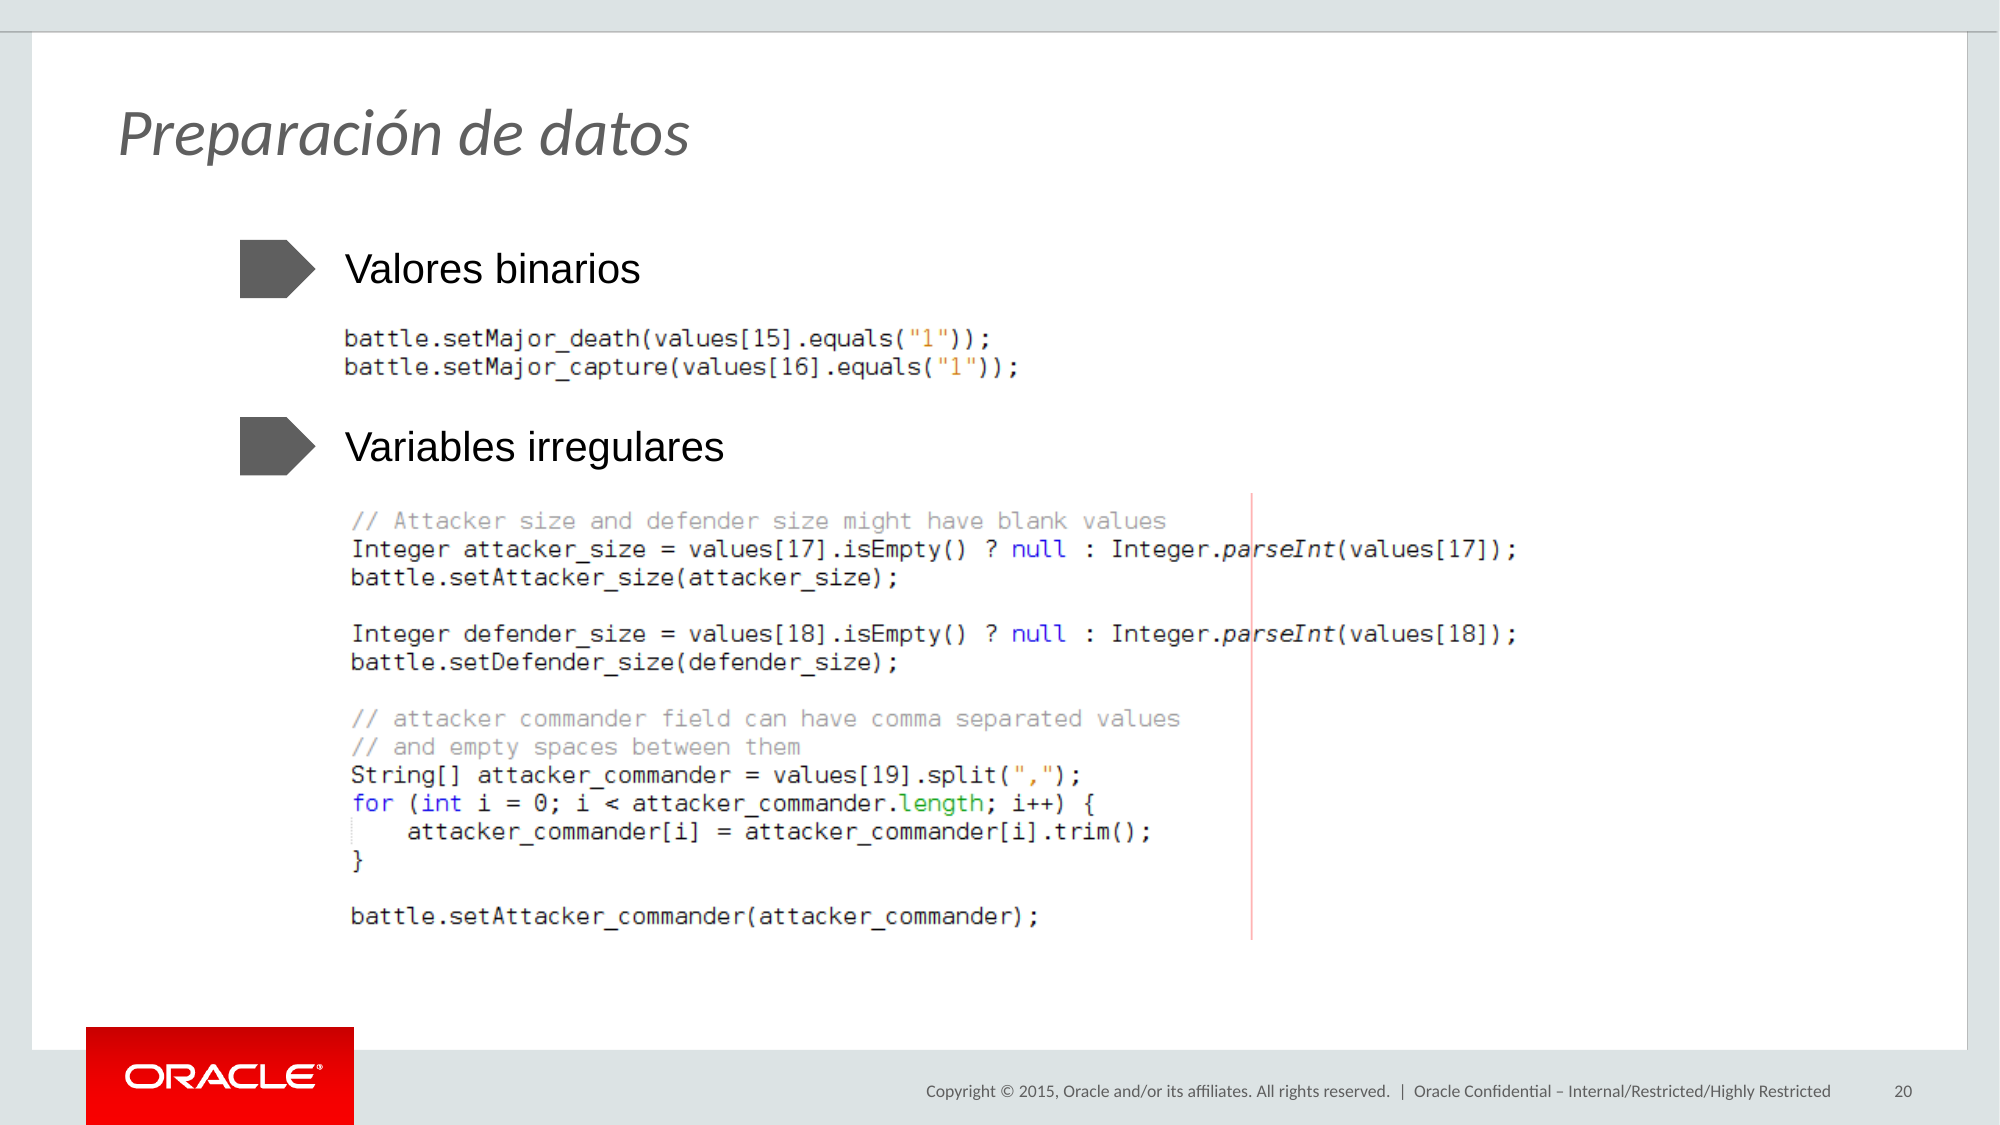

# Preparación de datos
Valores binarios
Variables irregulares
Oracle Confidential – Internal/Restricted/Highly Restricted